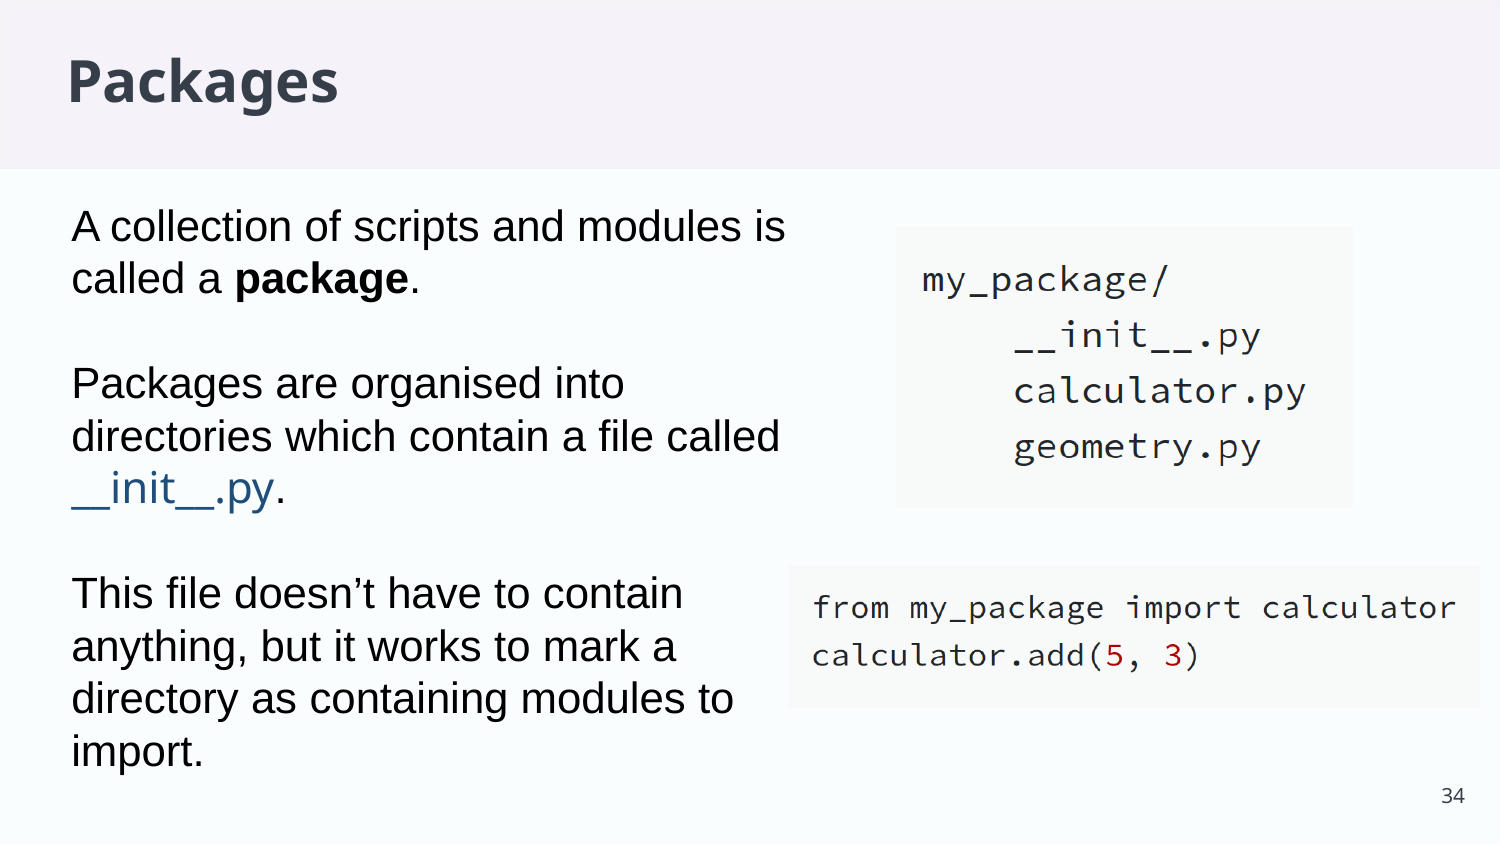

# Packages
A collection of scripts and modules is called a package.
Packages are organised into directories which contain a file called __init__.py.
This file doesn’t have to contain anything, but it works to mark a directory as containing modules to import.